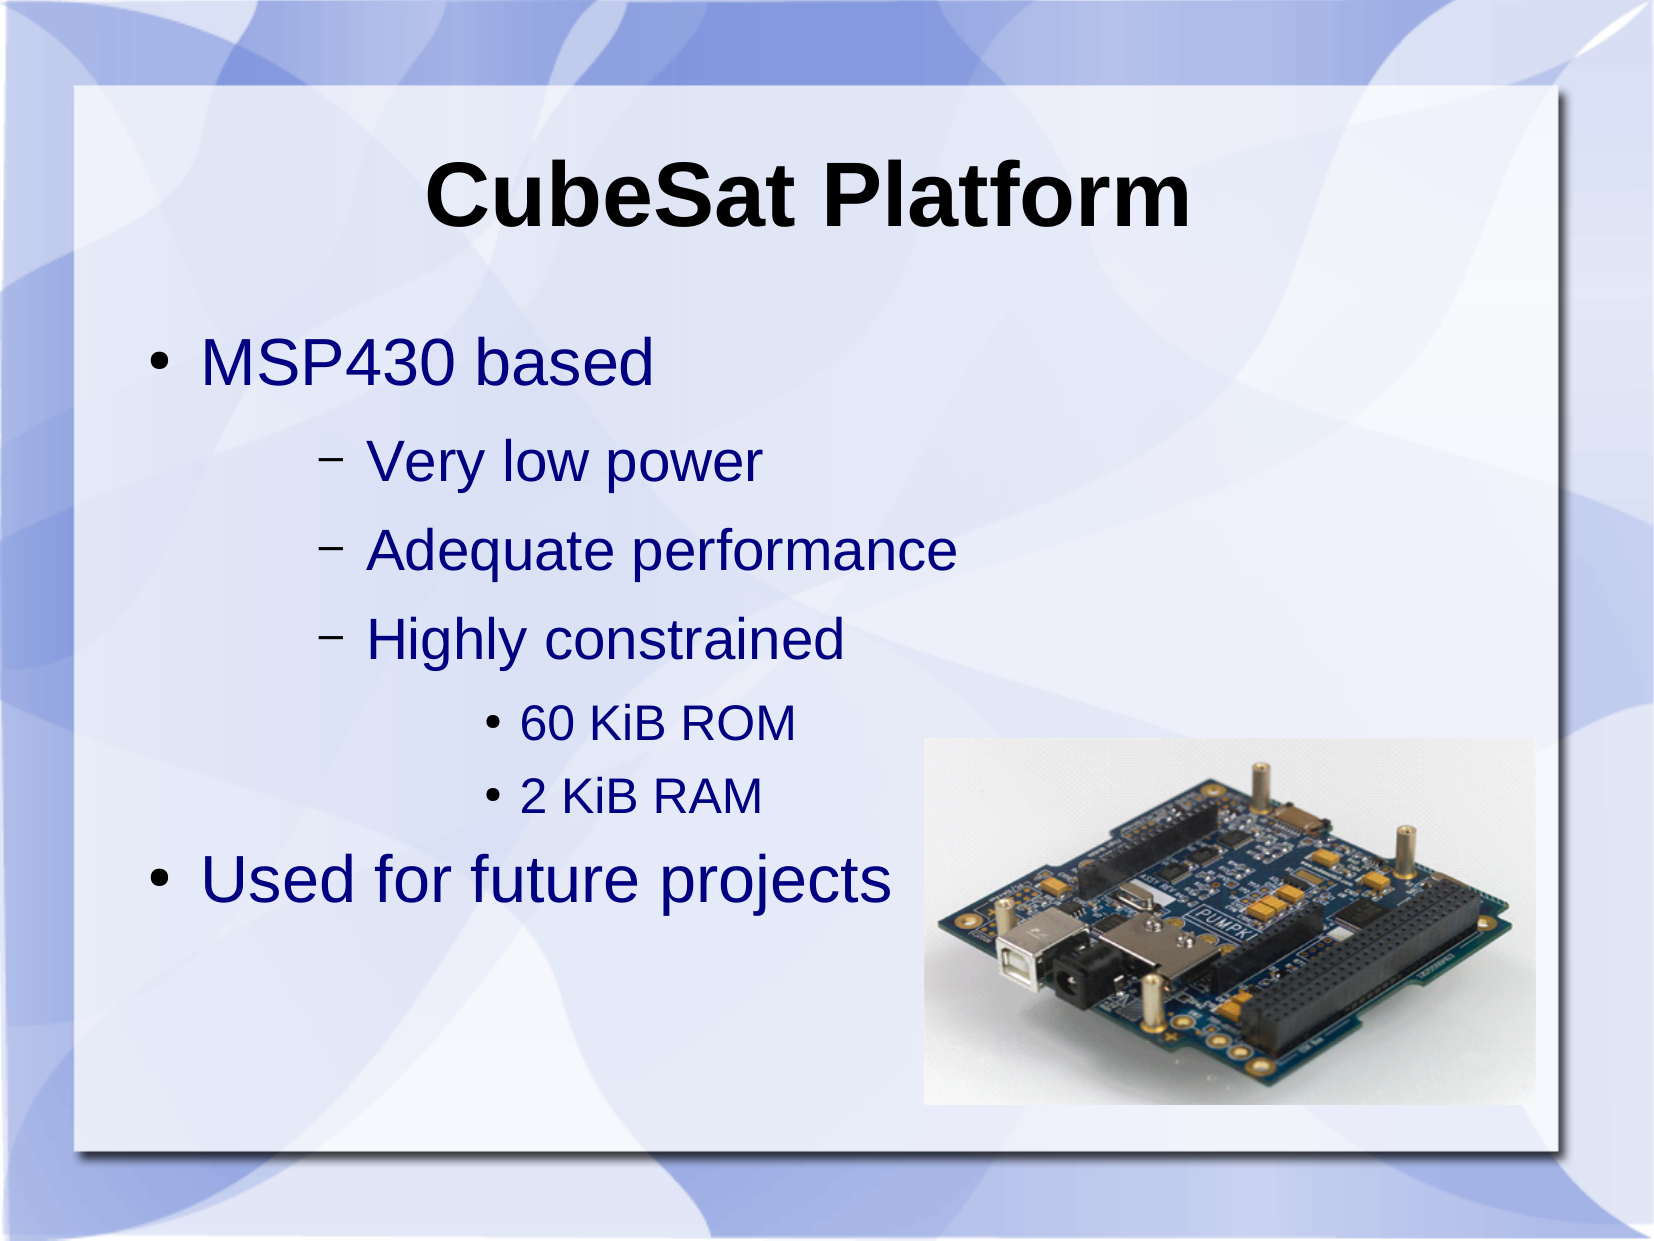

# CubeSat Platform
MSP430 based
Very low power
Adequate performance
Highly constrained
60 KiB ROM
2 KiB RAM
Used for future projects